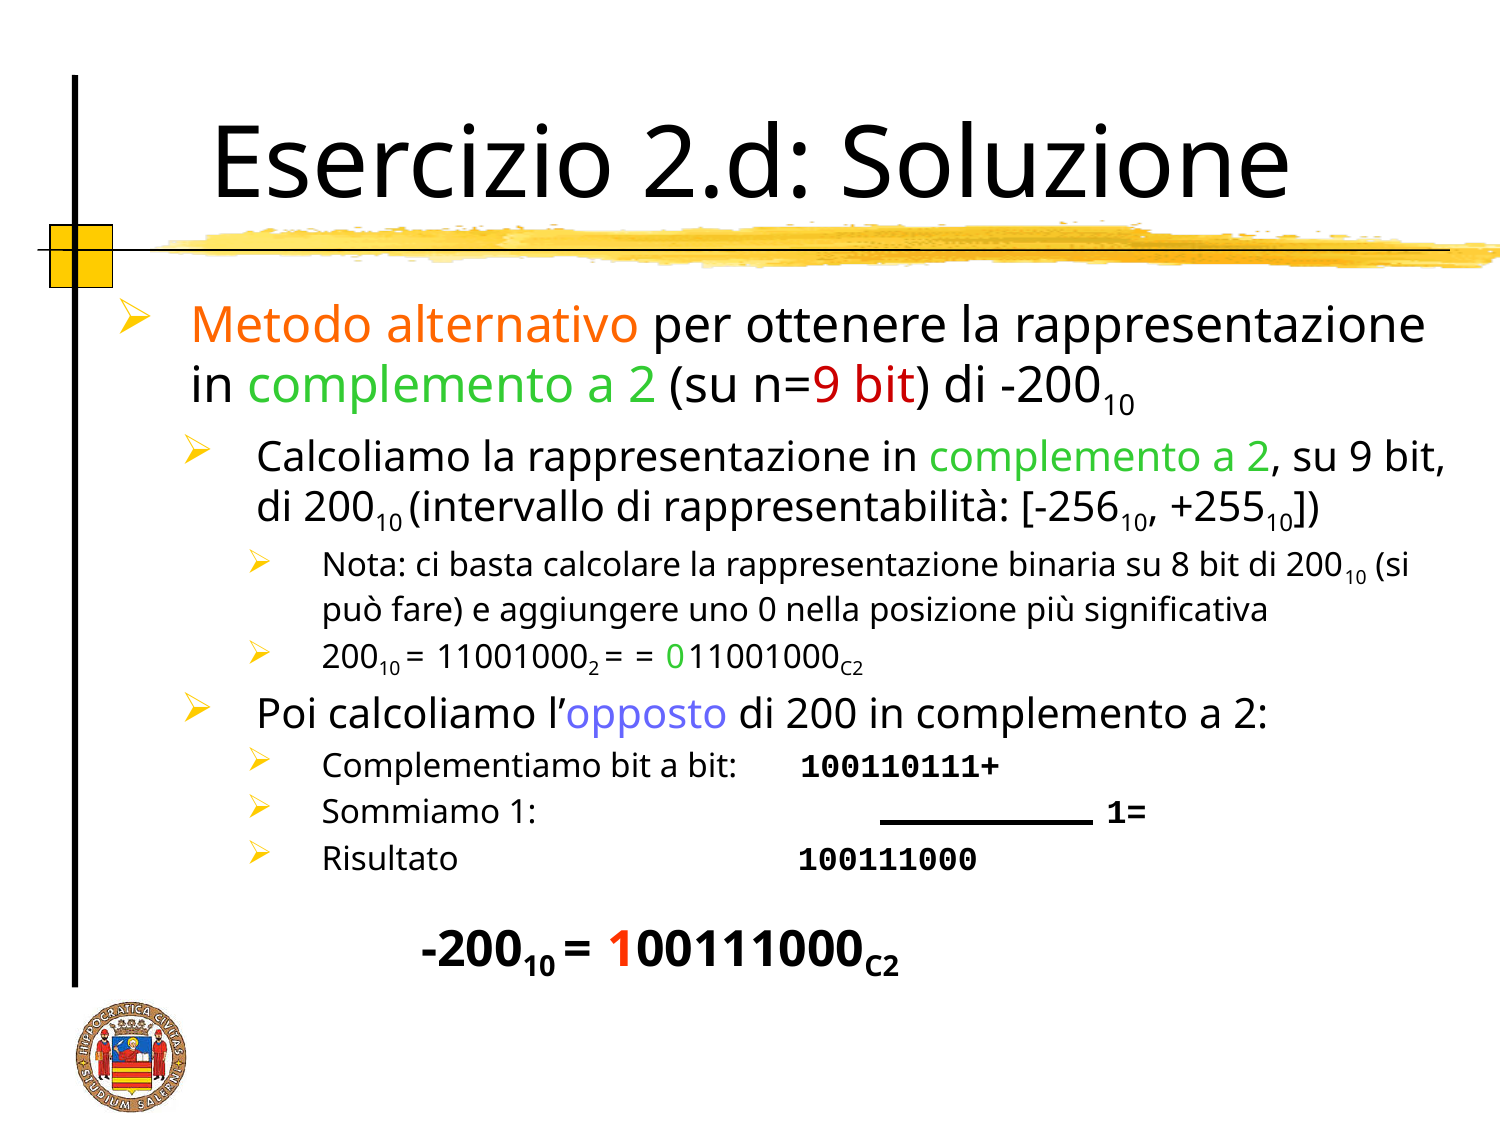

# Esercizio 2.d: Soluzione
Metodo alternativo per ottenere la rappresentazione in complemento a 2 (su n=9 bit) di -20010
Calcoliamo la rappresentazione in complemento a 2, su 9 bit, di 20010 (intervallo di rappresentabilità: [-25610, +25510])
Nota: ci basta calcolare la rappresentazione binaria su 8 bit di 20010 (si può fare) e aggiungere uno 0 nella posizione più significativa
20010 = 110010002 = = 011001000C2
Poi calcoliamo l’opposto di 200 in complemento a 2:
Complementiamo bit a bit: 	 100110111+
Sommiamo 1:			 	 1=
Risultato	 		 100111000
-20010 = 100111000C2